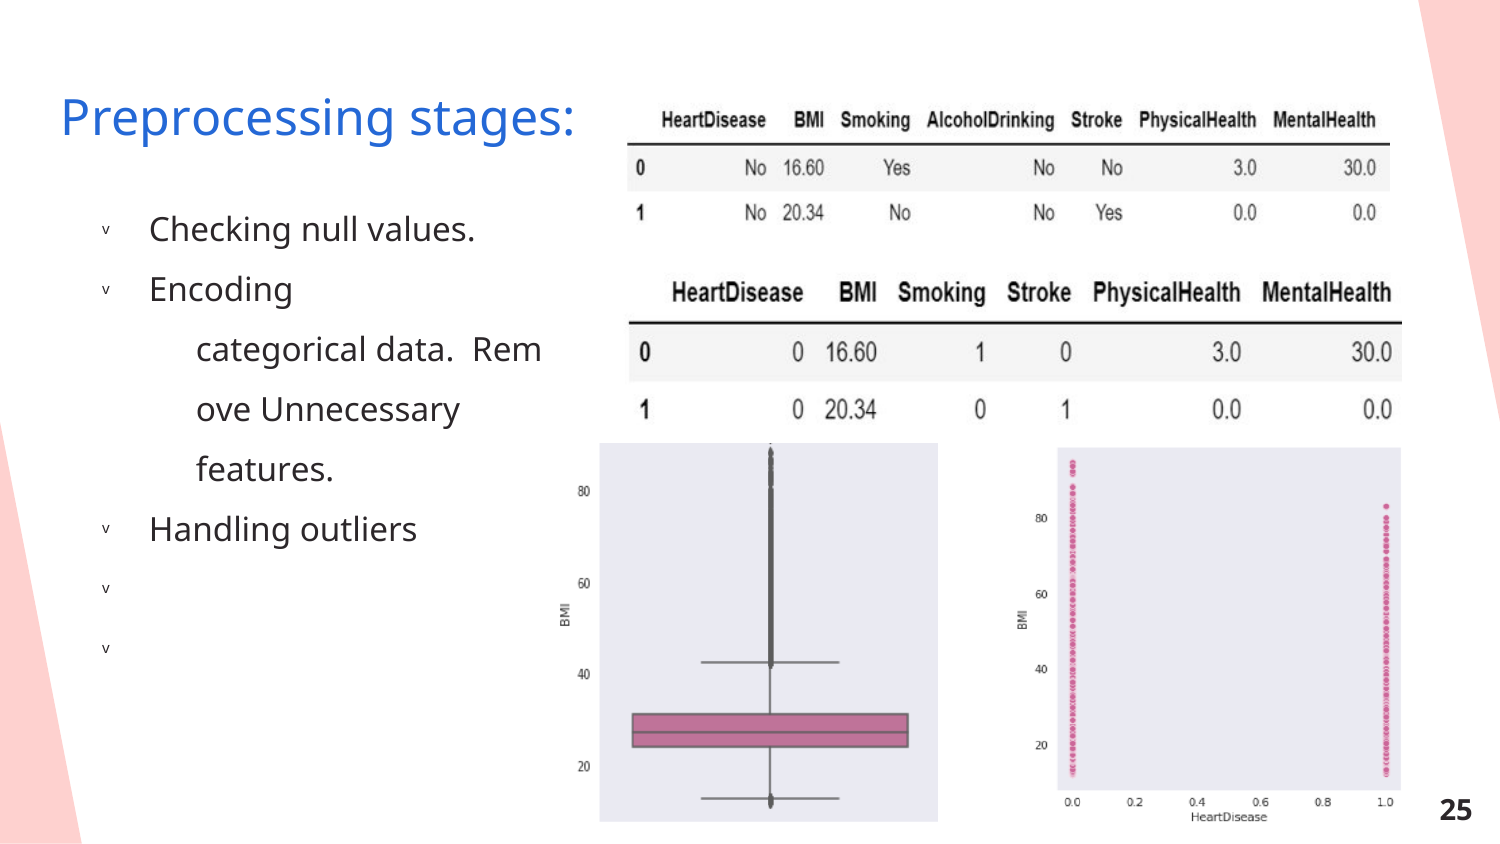

# Preprocessing stages:
Checking null values.
Encoding categorical data.  Remove Unnecessary features.
Handling outliers
25